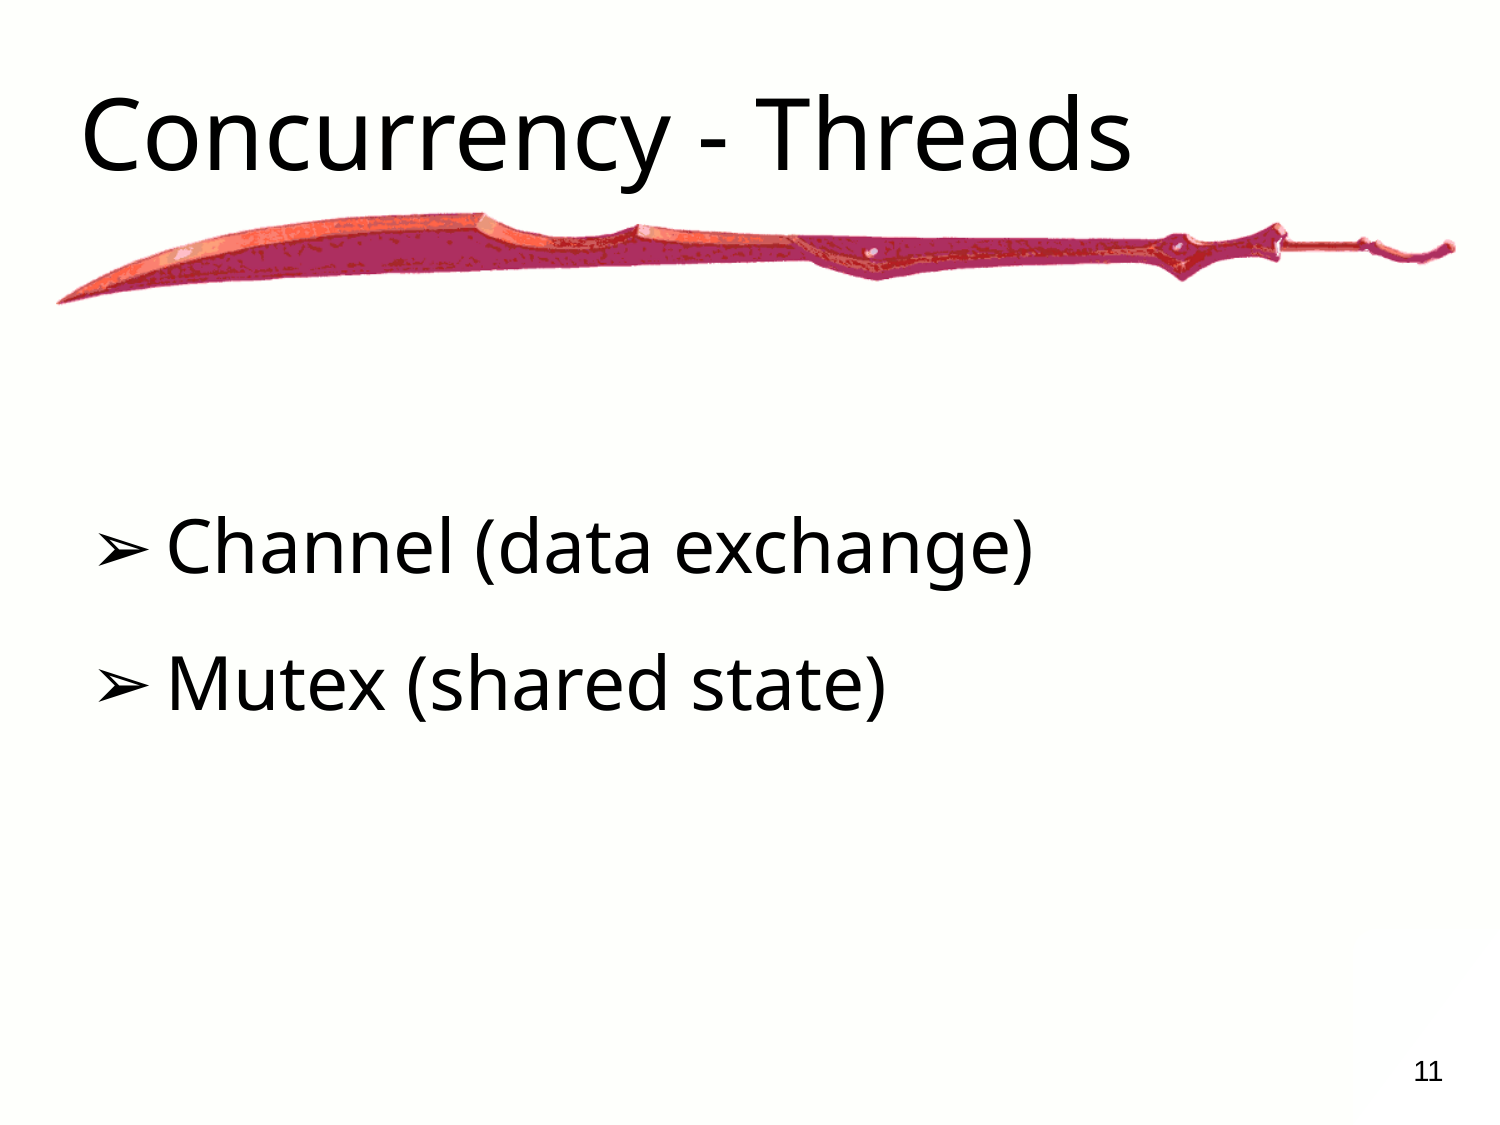

# Concurrency - Threads
Channel (data exchange)
Mutex (shared state)